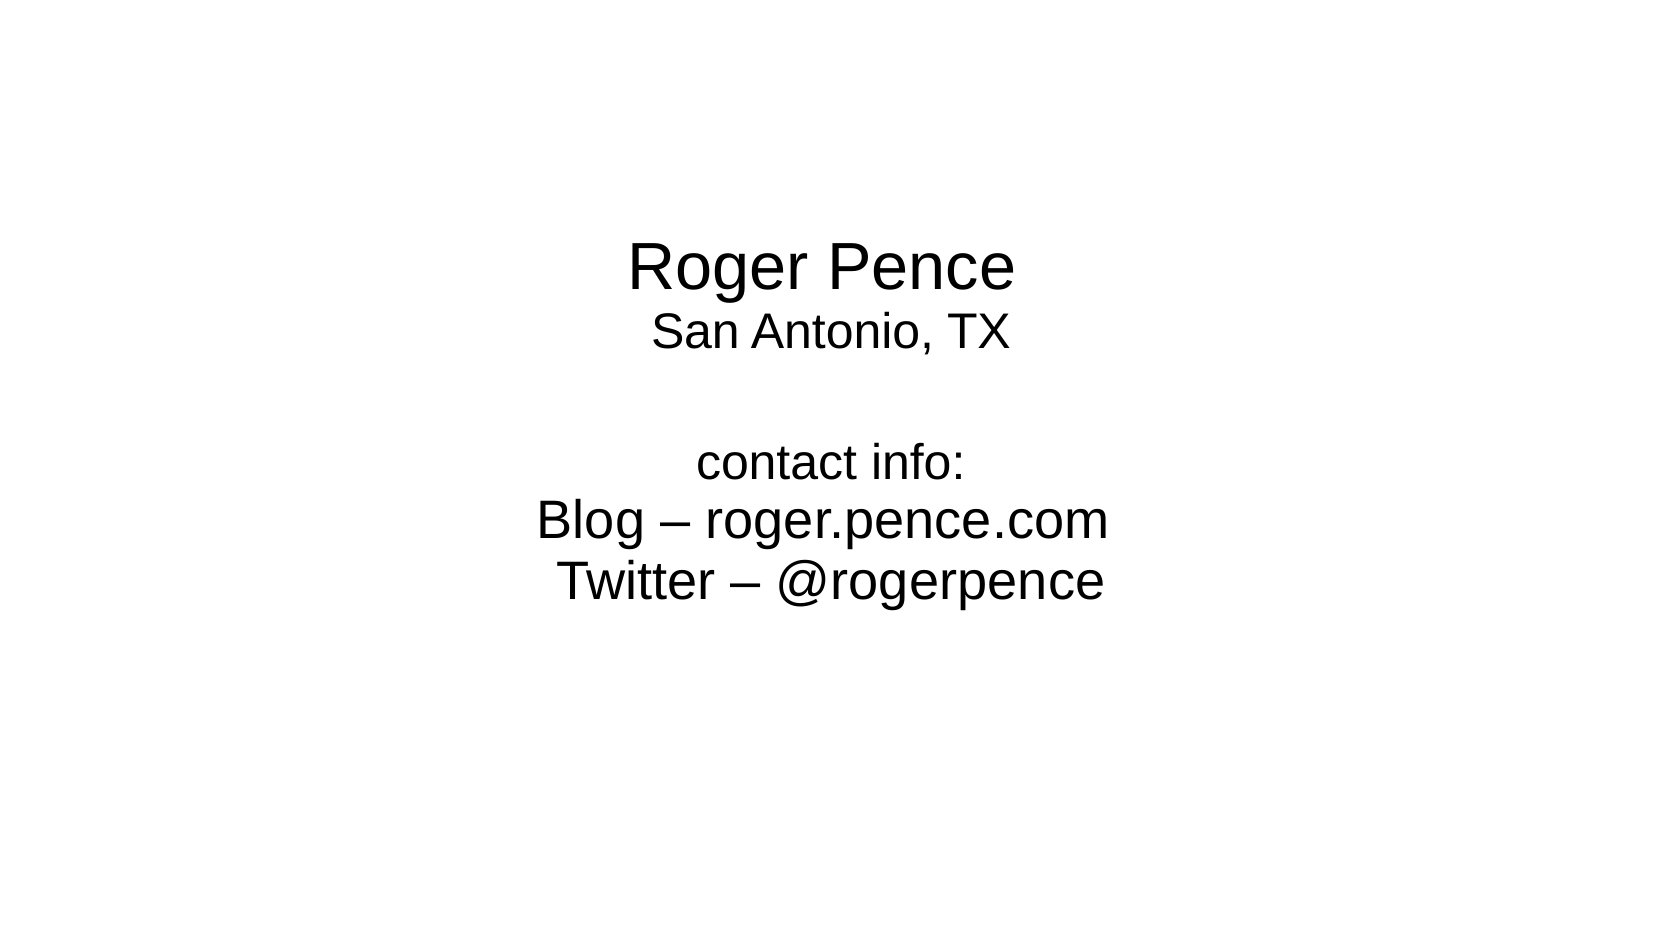

# Roger Pence
San Antonio, TX
contact info:
Blog – roger.pence.com
Twitter – @rogerpence